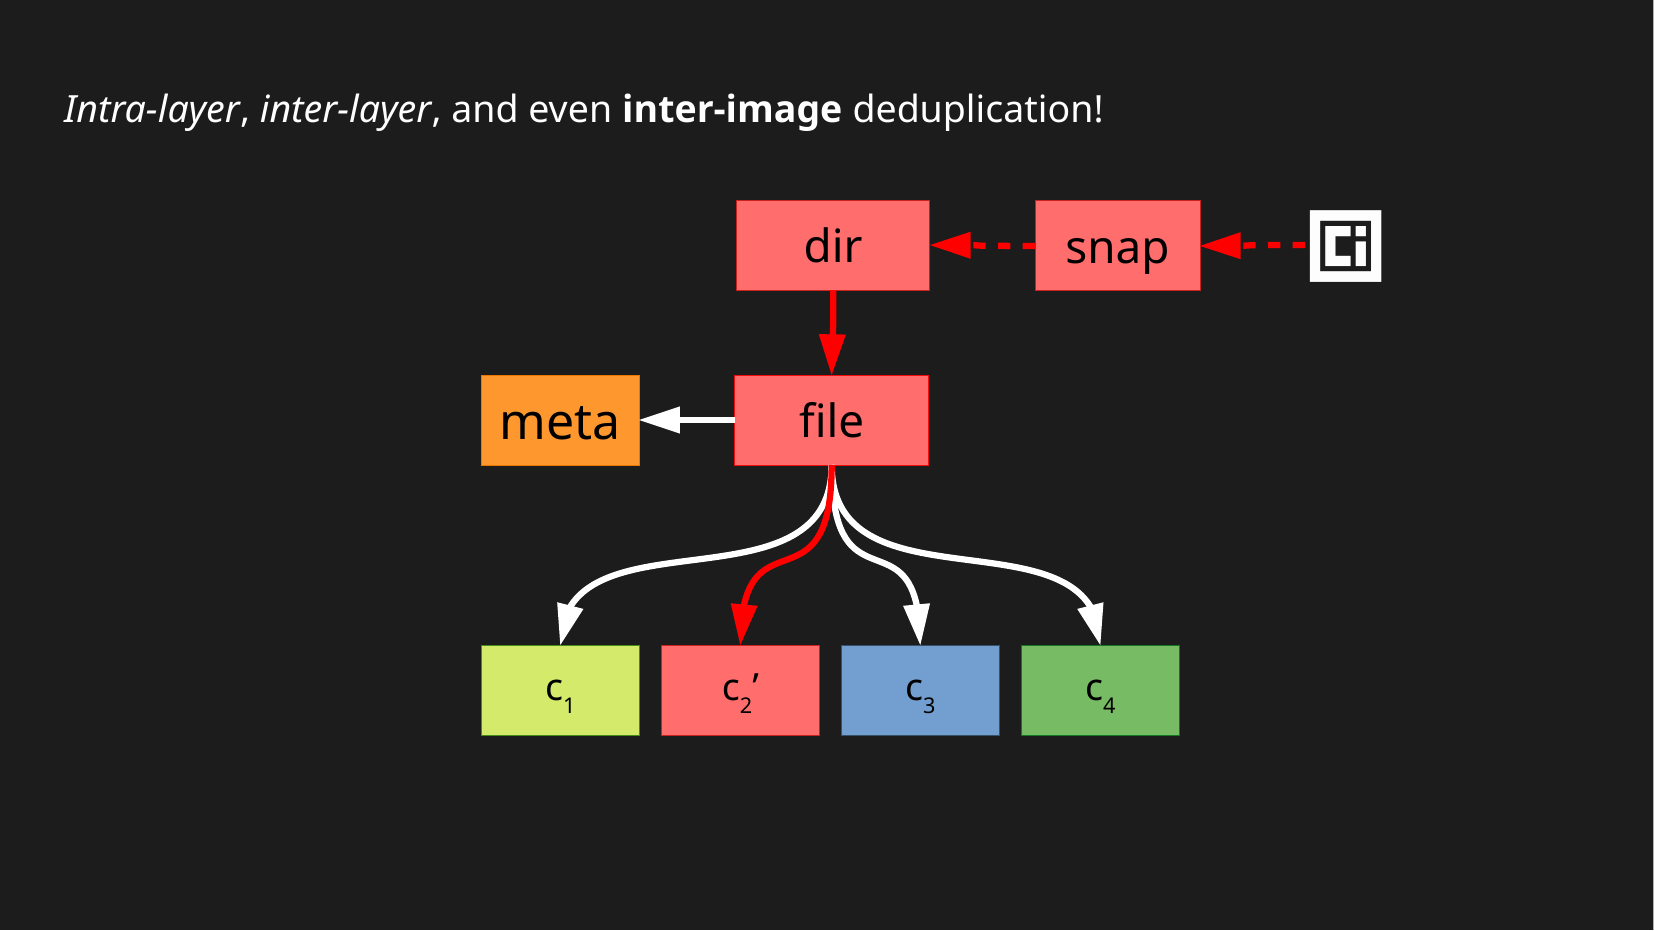

Intra-layer, inter-layer, and even inter-image deduplication!
dir
snap
meta
file
c1
c2’
c3
c4